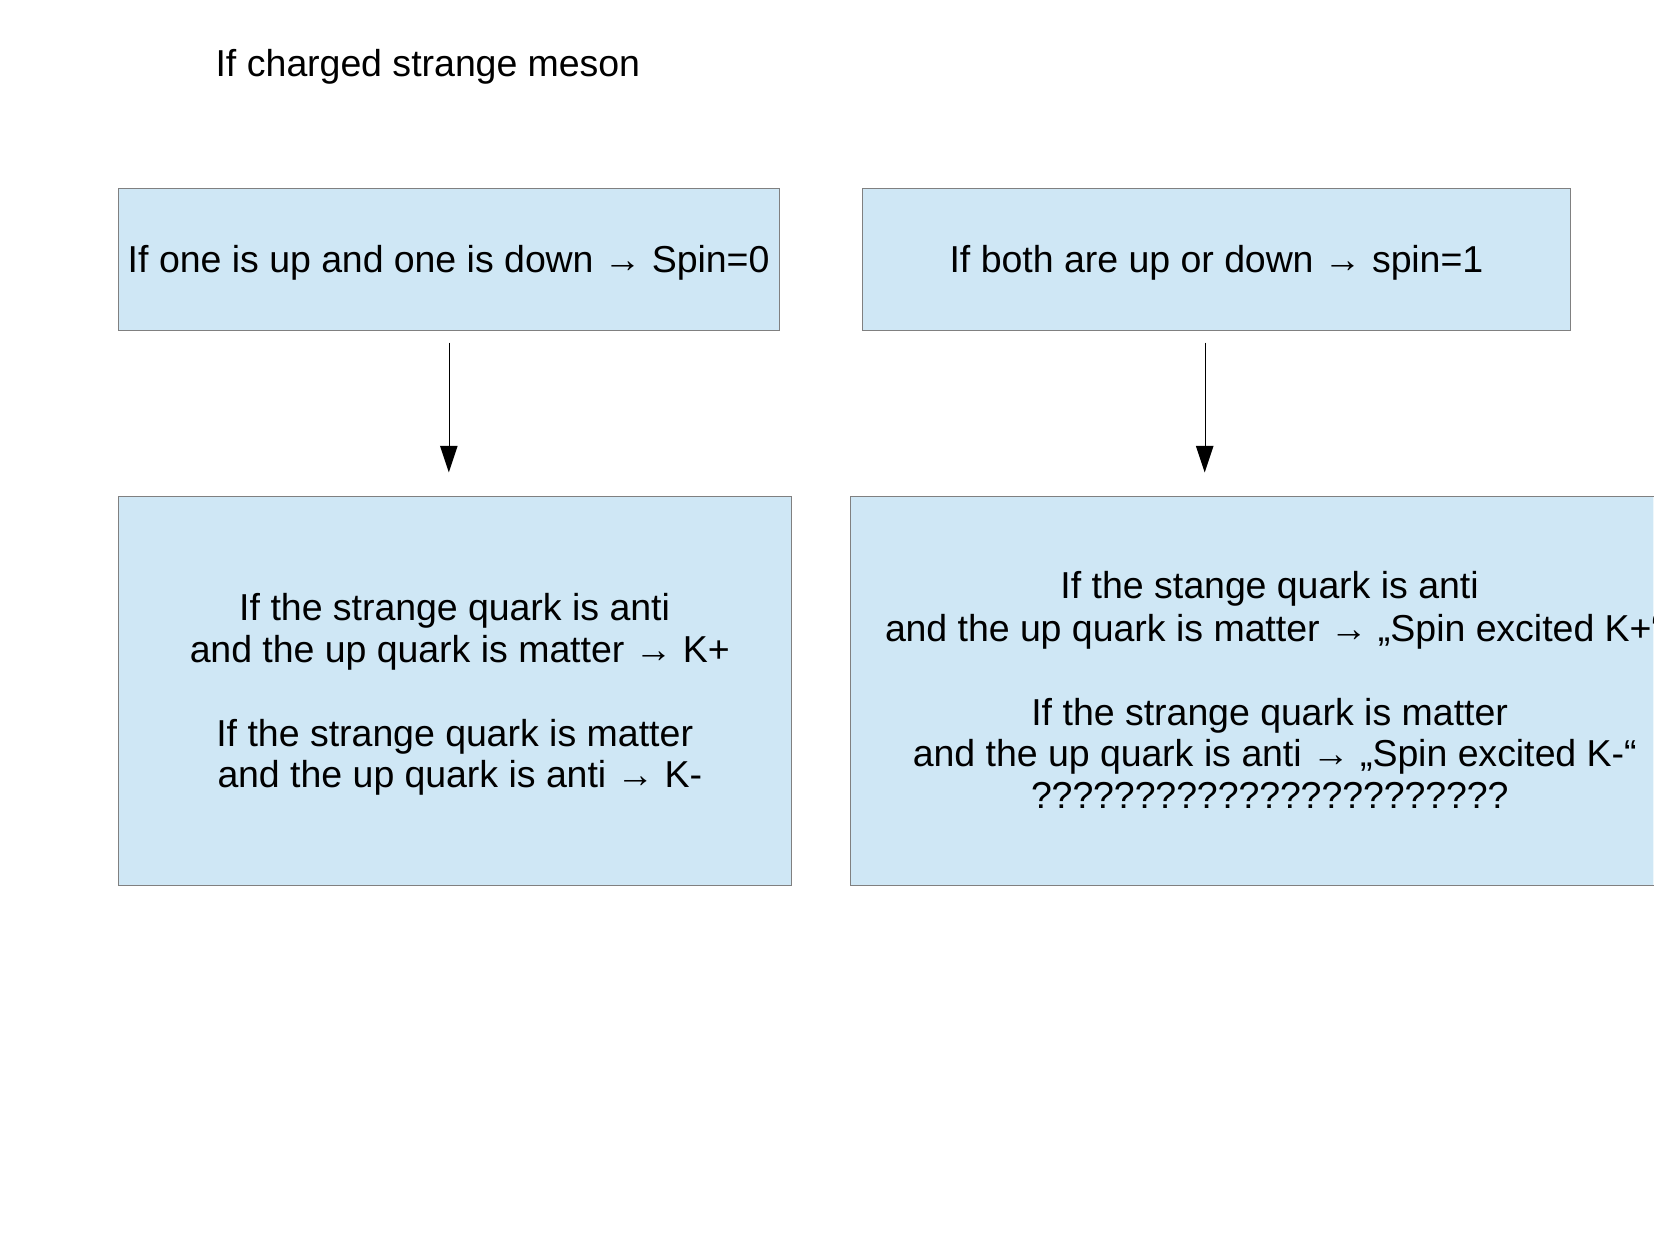

If charged strange meson
If one is up and one is down → Spin=0
If both are up or down → spin=1
If the strange quark is anti
 and the up quark is matter → K+
If the strange quark is matter
 and the up quark is anti → K-
If the stange quark is anti
 and the up quark is matter → „Spin excited K+“
If the strange quark is matter
 and the up quark is anti → „Spin excited K-“
???????????????????????